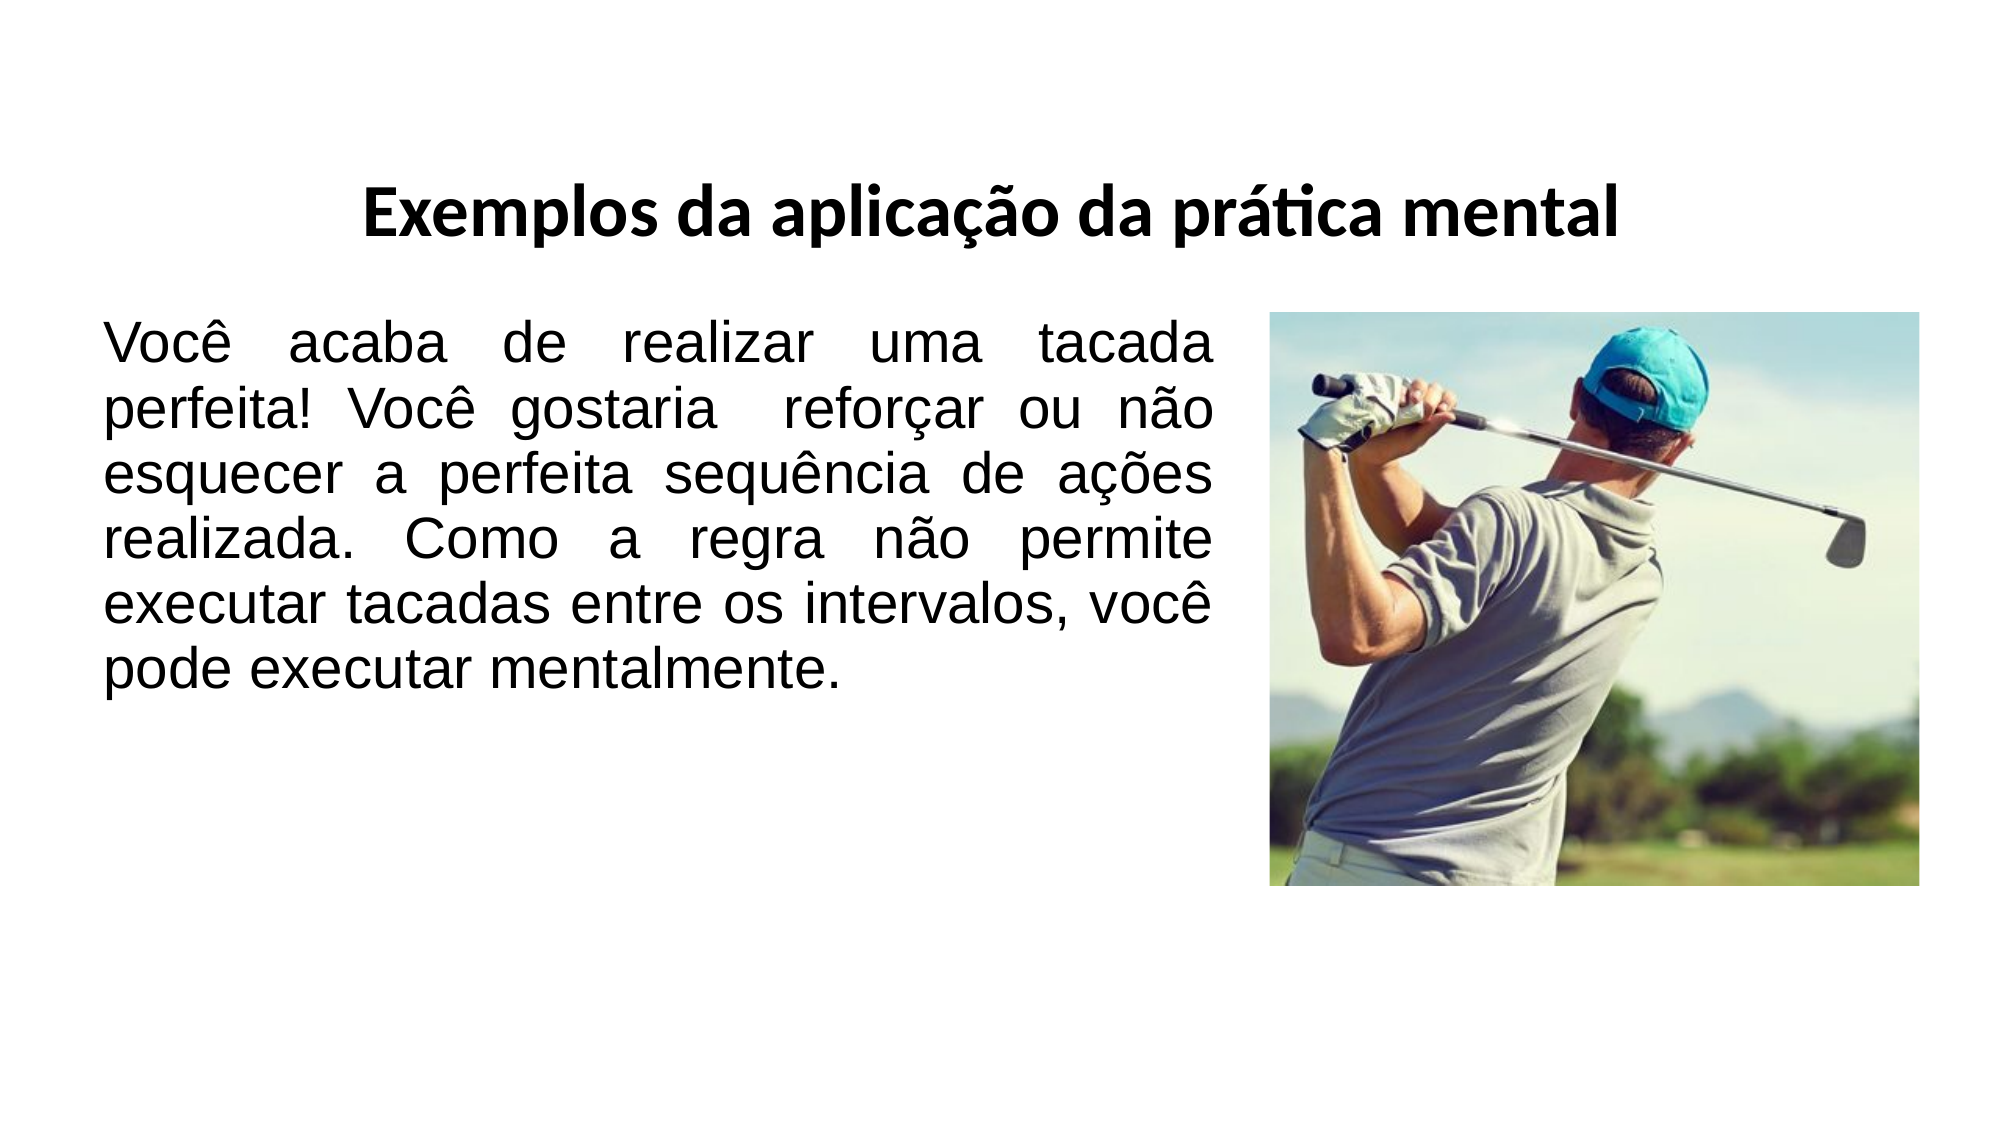

# Exemplos da aplicação da prática mental
Você acaba de realizar uma tacada perfeita! Você gostaria reforçar ou não esquecer a perfeita sequência de ações realizada. Como a regra não permite executar tacadas entre os intervalos, você pode executar mentalmente.